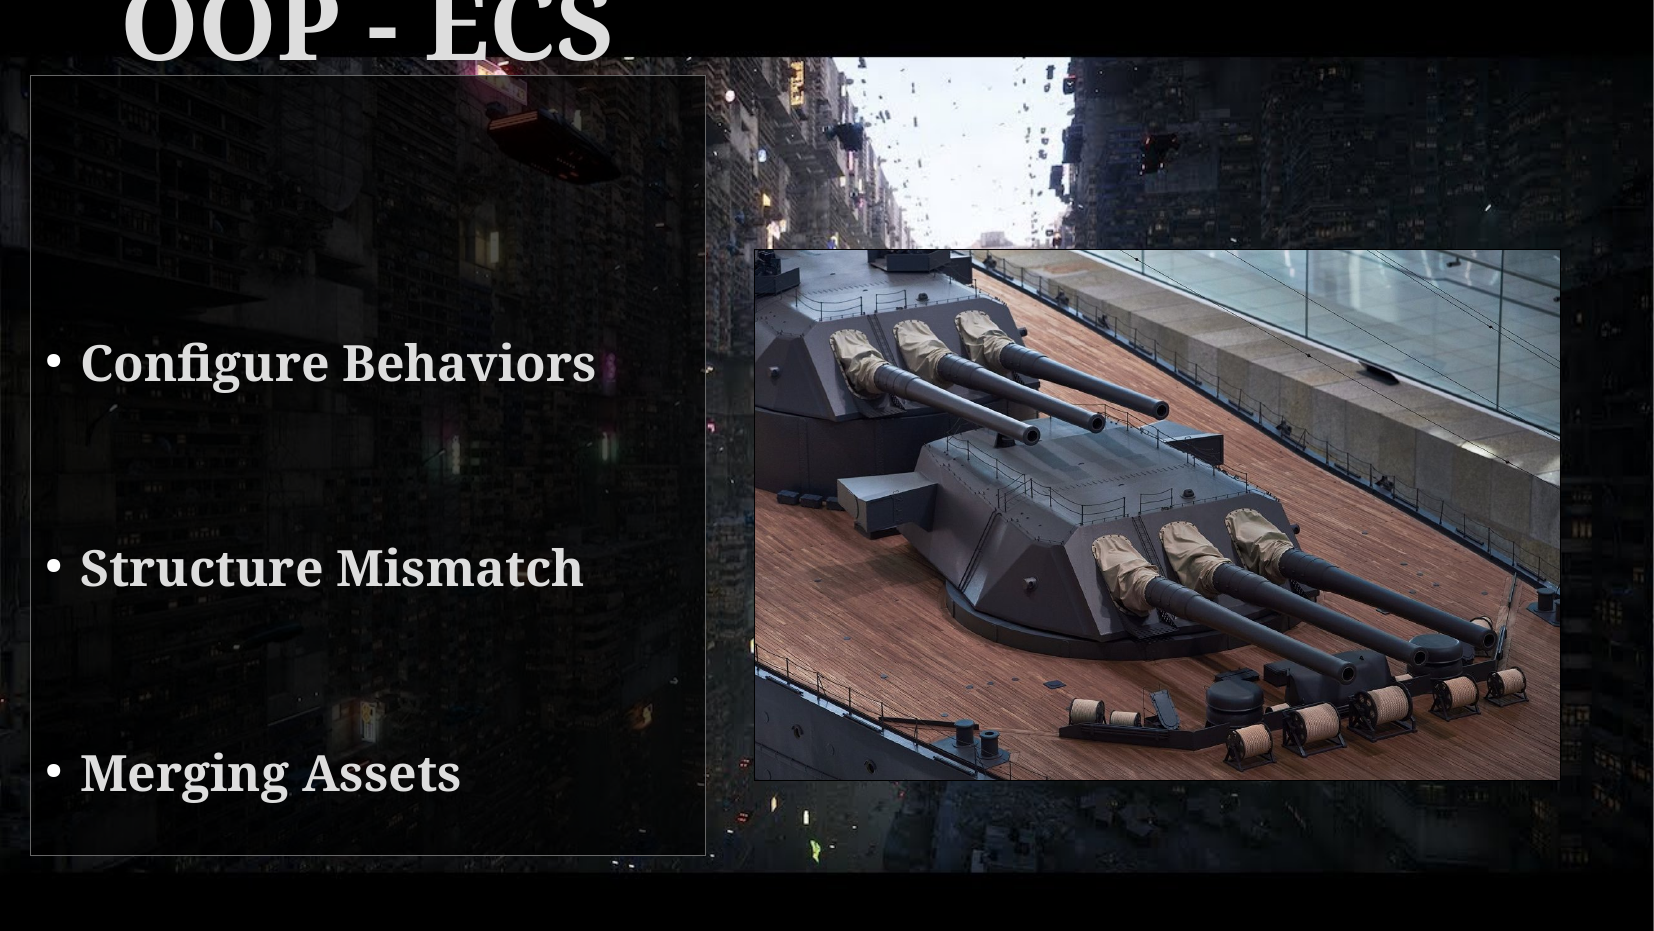

OOP - ECS
Configure Behaviors
Structure Mismatch
Merging Assets